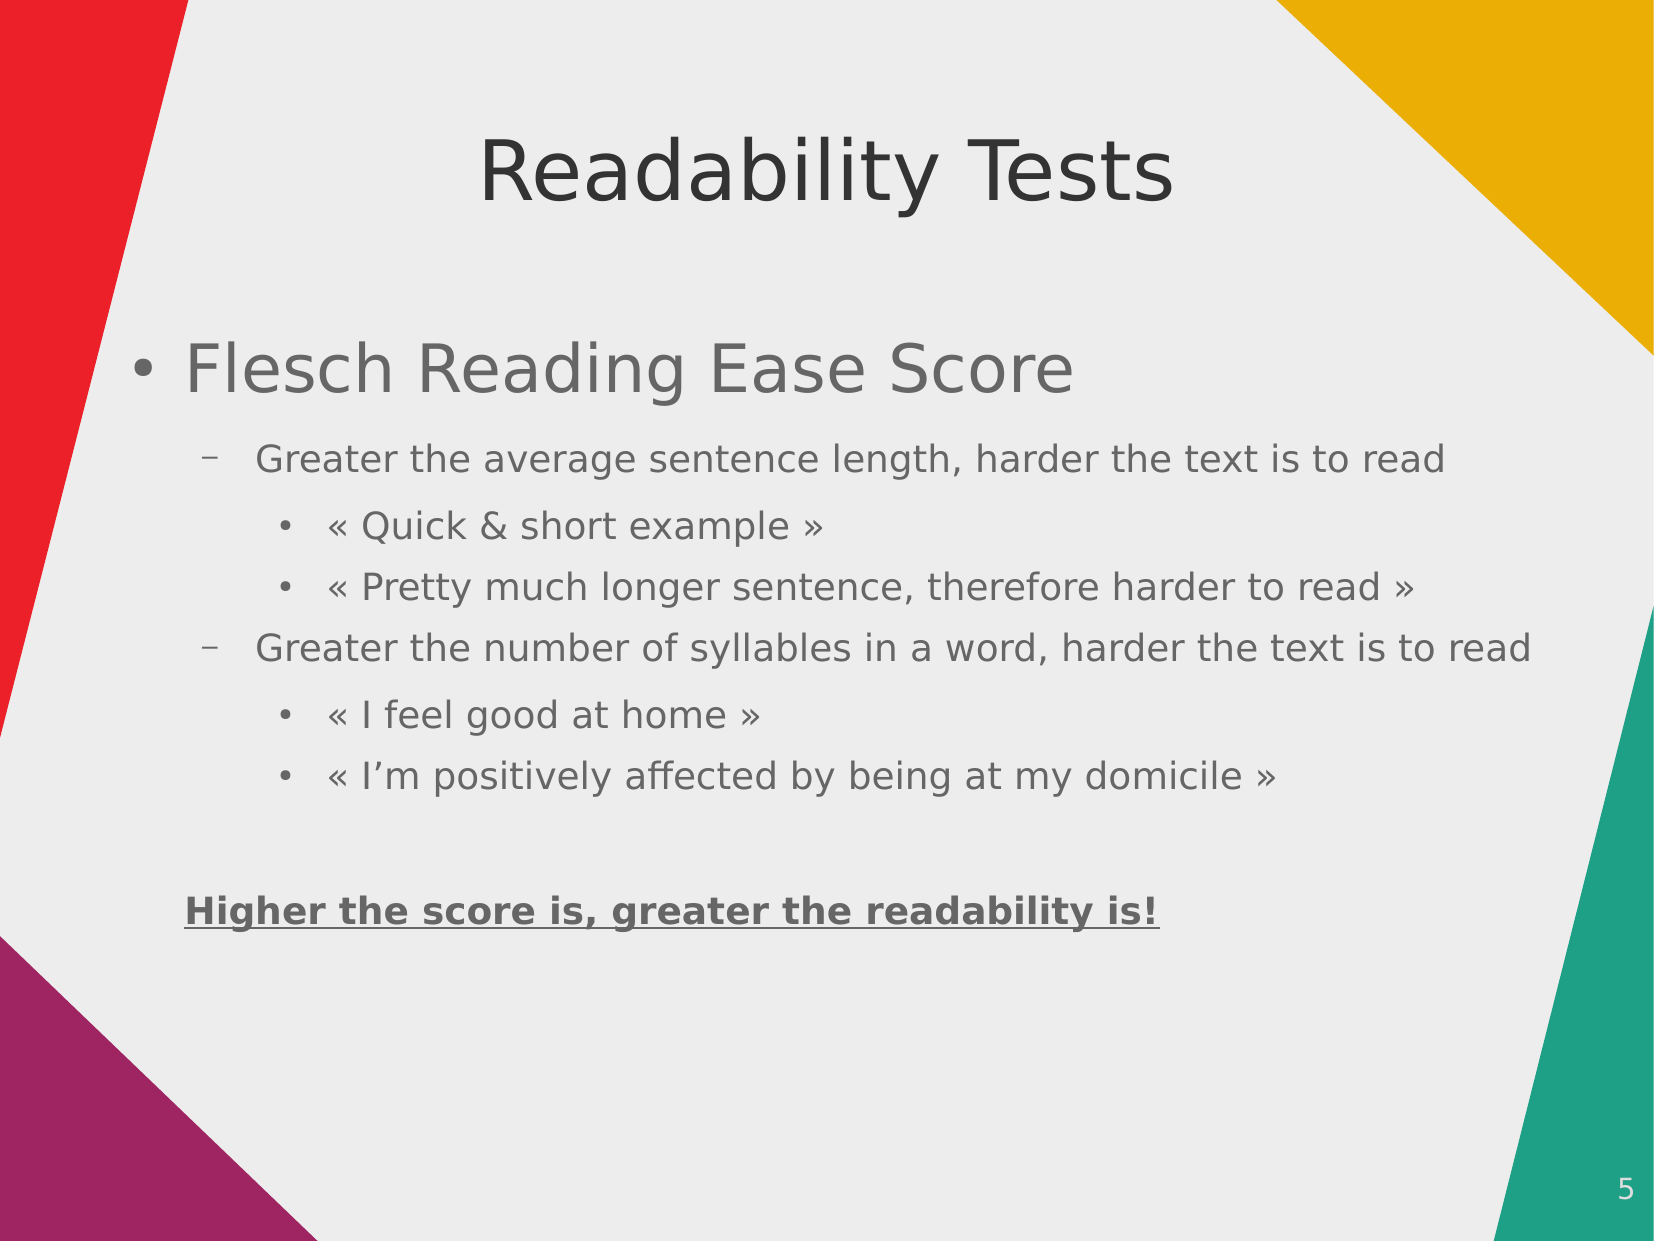

# Readability Tests
Flesch Reading Ease Score
Greater the average sentence length, harder the text is to read
« Quick & short example »
« Pretty much longer sentence, therefore harder to read »
Greater the number of syllables in a word, harder the text is to read
« I feel good at home »
« I’m positively affected by being at my domicile »
Higher the score is, greater the readability is!
5